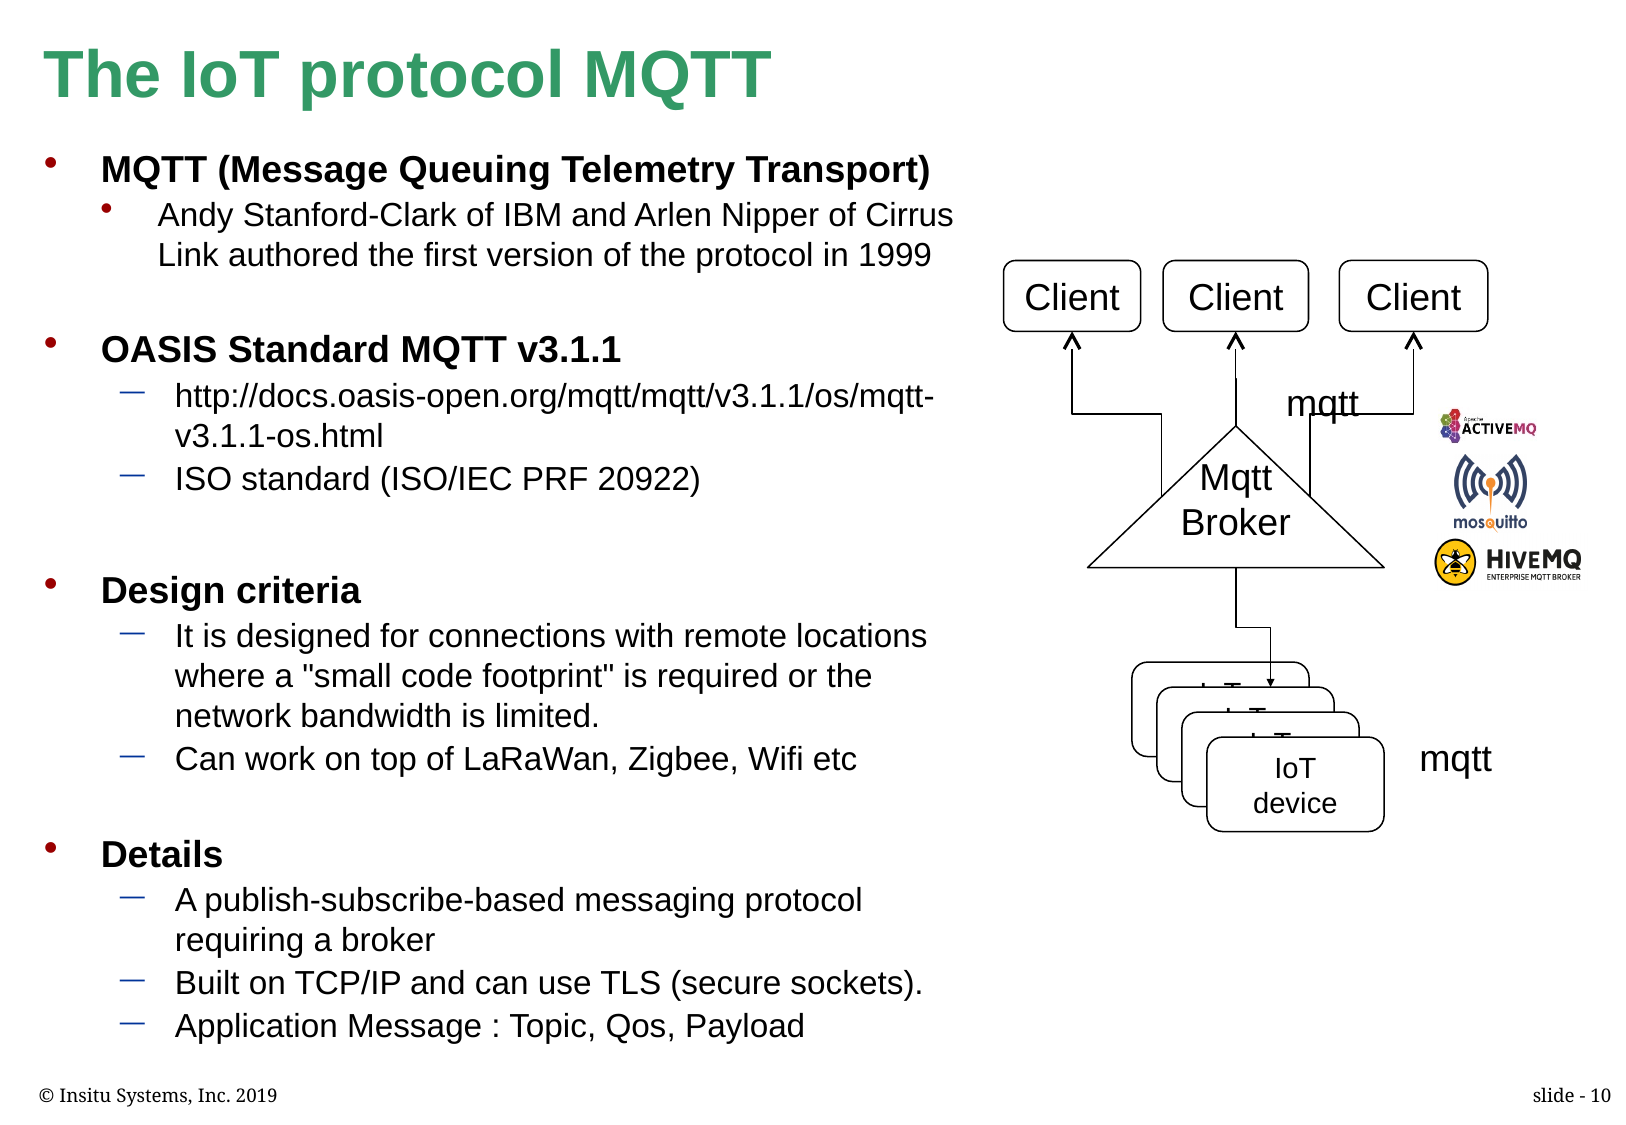

# The IoT protocol MQTT
MQTT (Message Queuing Telemetry Transport)
Andy Stanford-Clark of IBM and Arlen Nipper of Cirrus Link authored the first version of the protocol in 1999
OASIS Standard MQTT v3.1.1
http://docs.oasis-open.org/mqtt/mqtt/v3.1.1/os/mqtt-v3.1.1-os.html
ISO standard (ISO/IEC PRF 20922)
Design criteria
It is designed for connections with remote locations where a "small code footprint" is required or the network bandwidth is limited.
Can work on top of LaRaWan, Zigbee, Wifi etc
Details
A publish-subscribe-based messaging protocol requiring a broker
Built on TCP/IP and can use TLS (secure sockets).
Application Message : Topic, Qos, Payload
Client
Client
Client
mqtt
Mqtt
Broker
IoT
device
IoT
device
IoT
device
mqtt
IoT
device